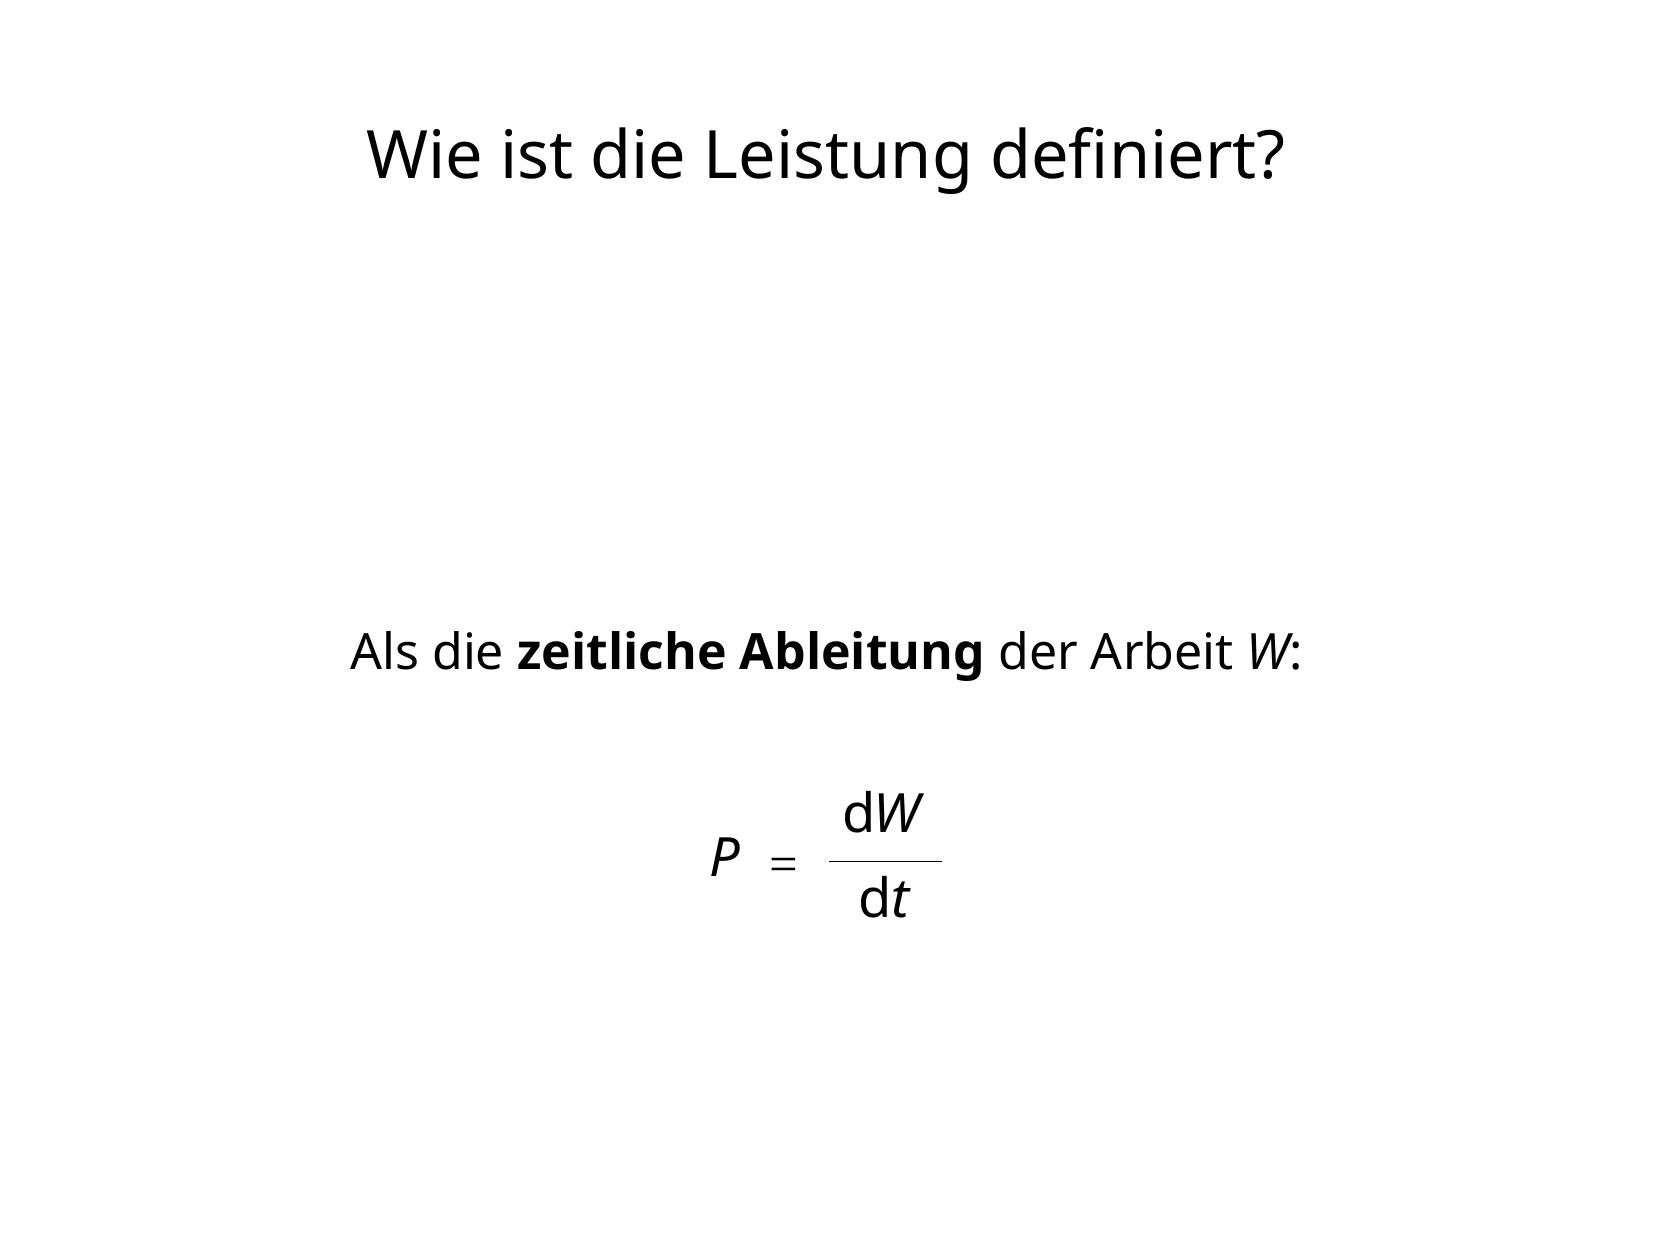

# Wie ist die Leistung definiert?
Als die zeitliche Ableitung der Arbeit W: